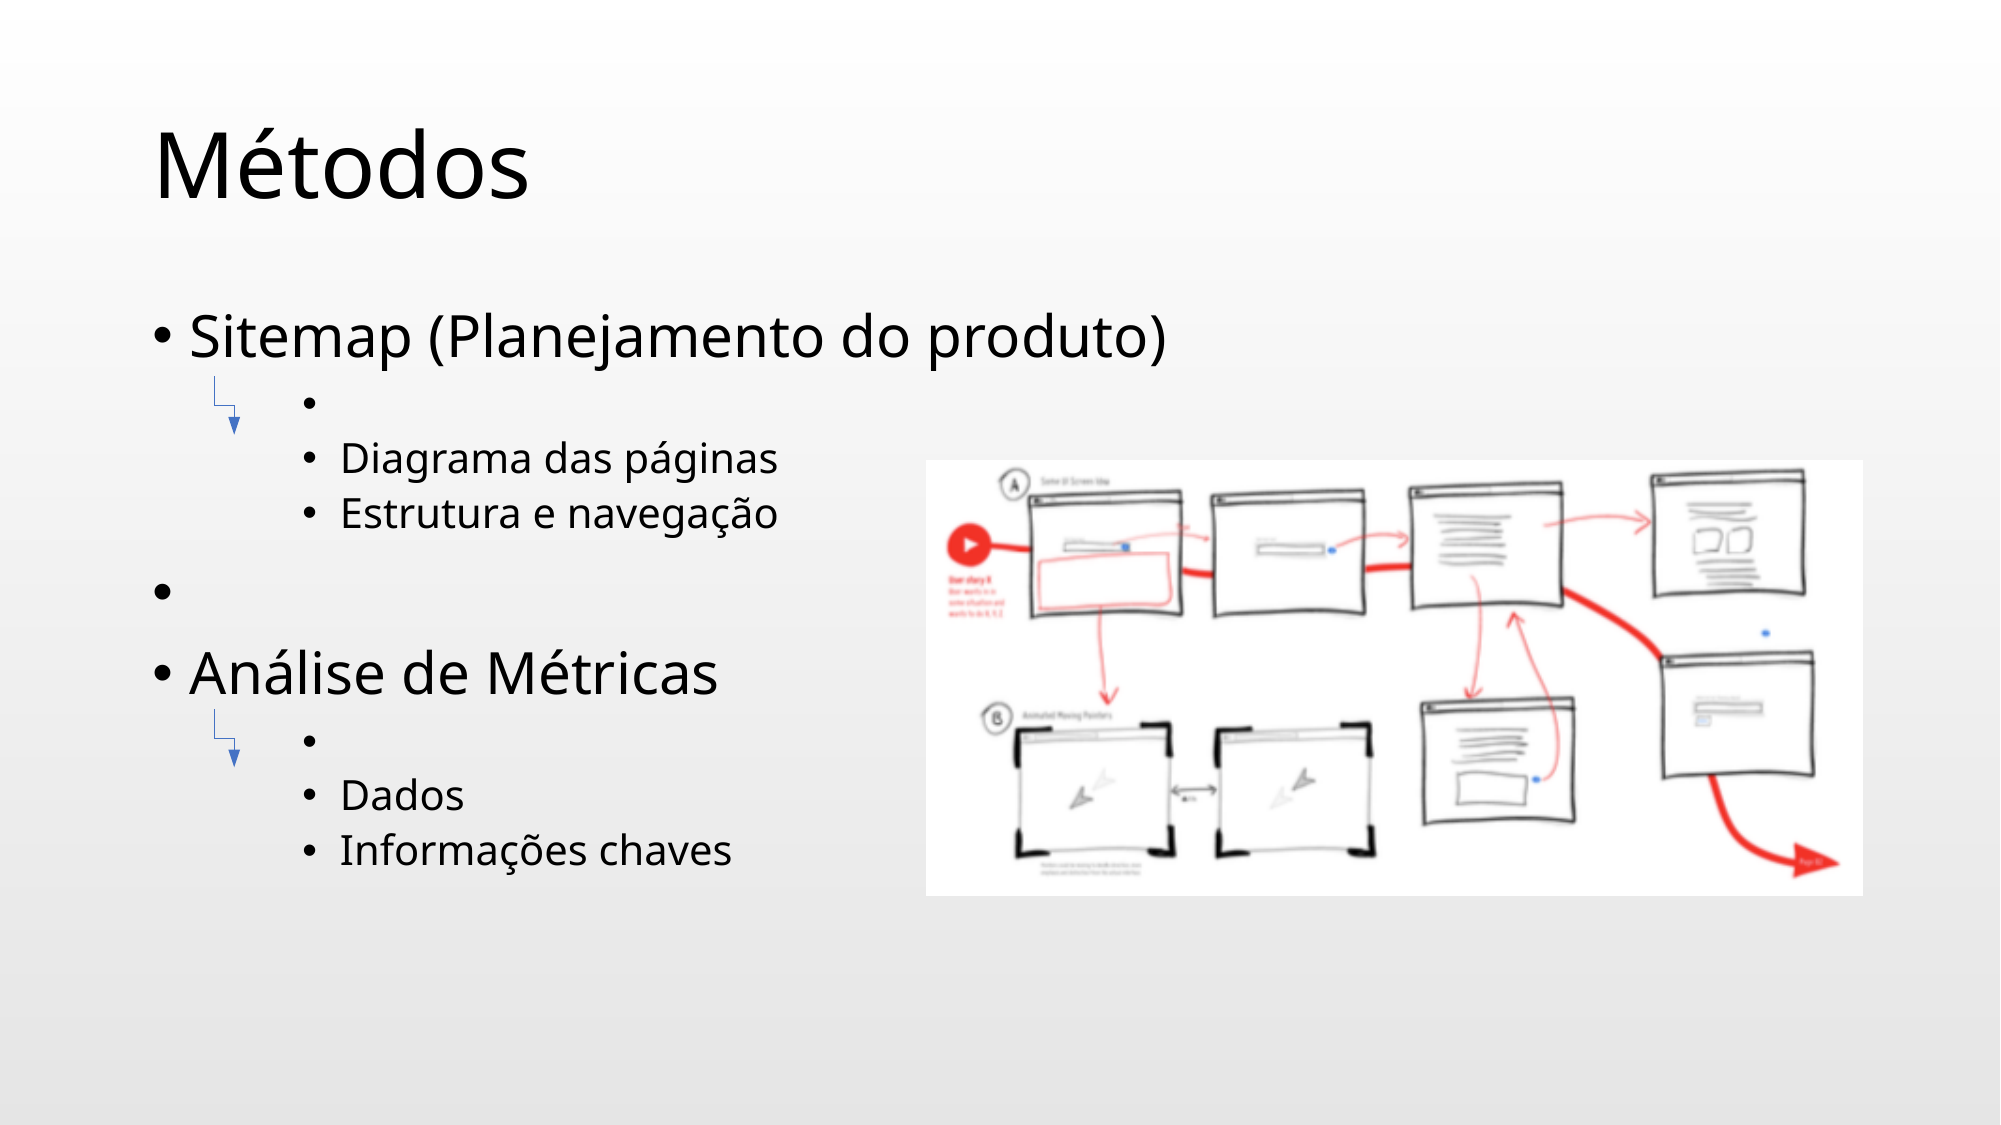

# Métodos
Sitemap (Planejamento do produto)
Diagrama das páginas
Estrutura e navegação
Análise de Métricas
Dados
Informações chaves